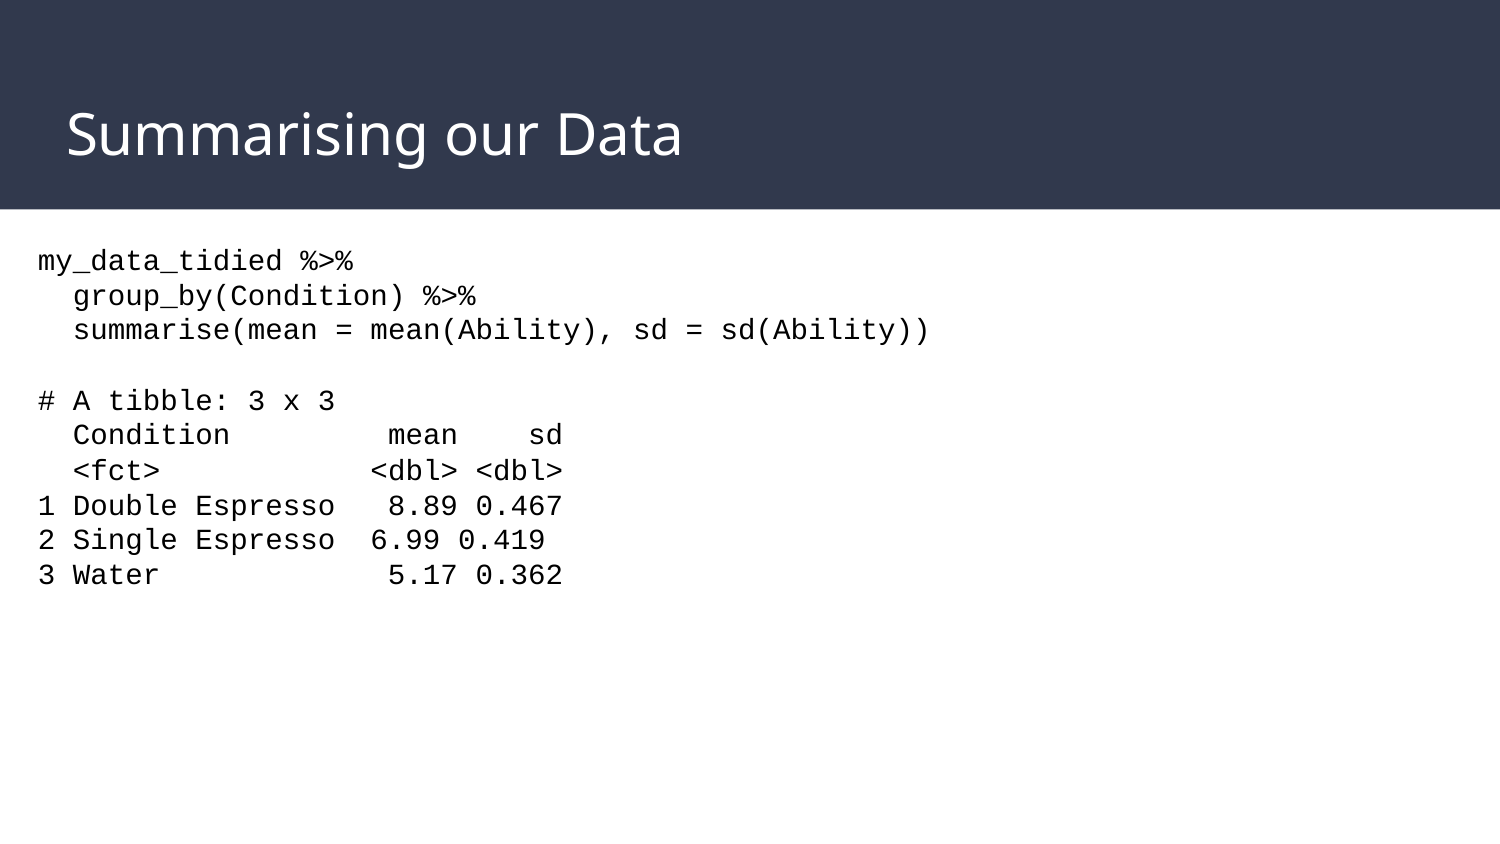

# Summarising our Data
my_data_tidied %>%
 group_by(Condition) %>%
 summarise(mean = mean(Ability), sd = sd(Ability))
# A tibble: 3 x 3
 Condition mean sd
 <fct> <dbl> <dbl>
1 Double Espresso 8.89 0.467
2 Single Espresso 6.99 0.419
3 Water 5.17 0.362